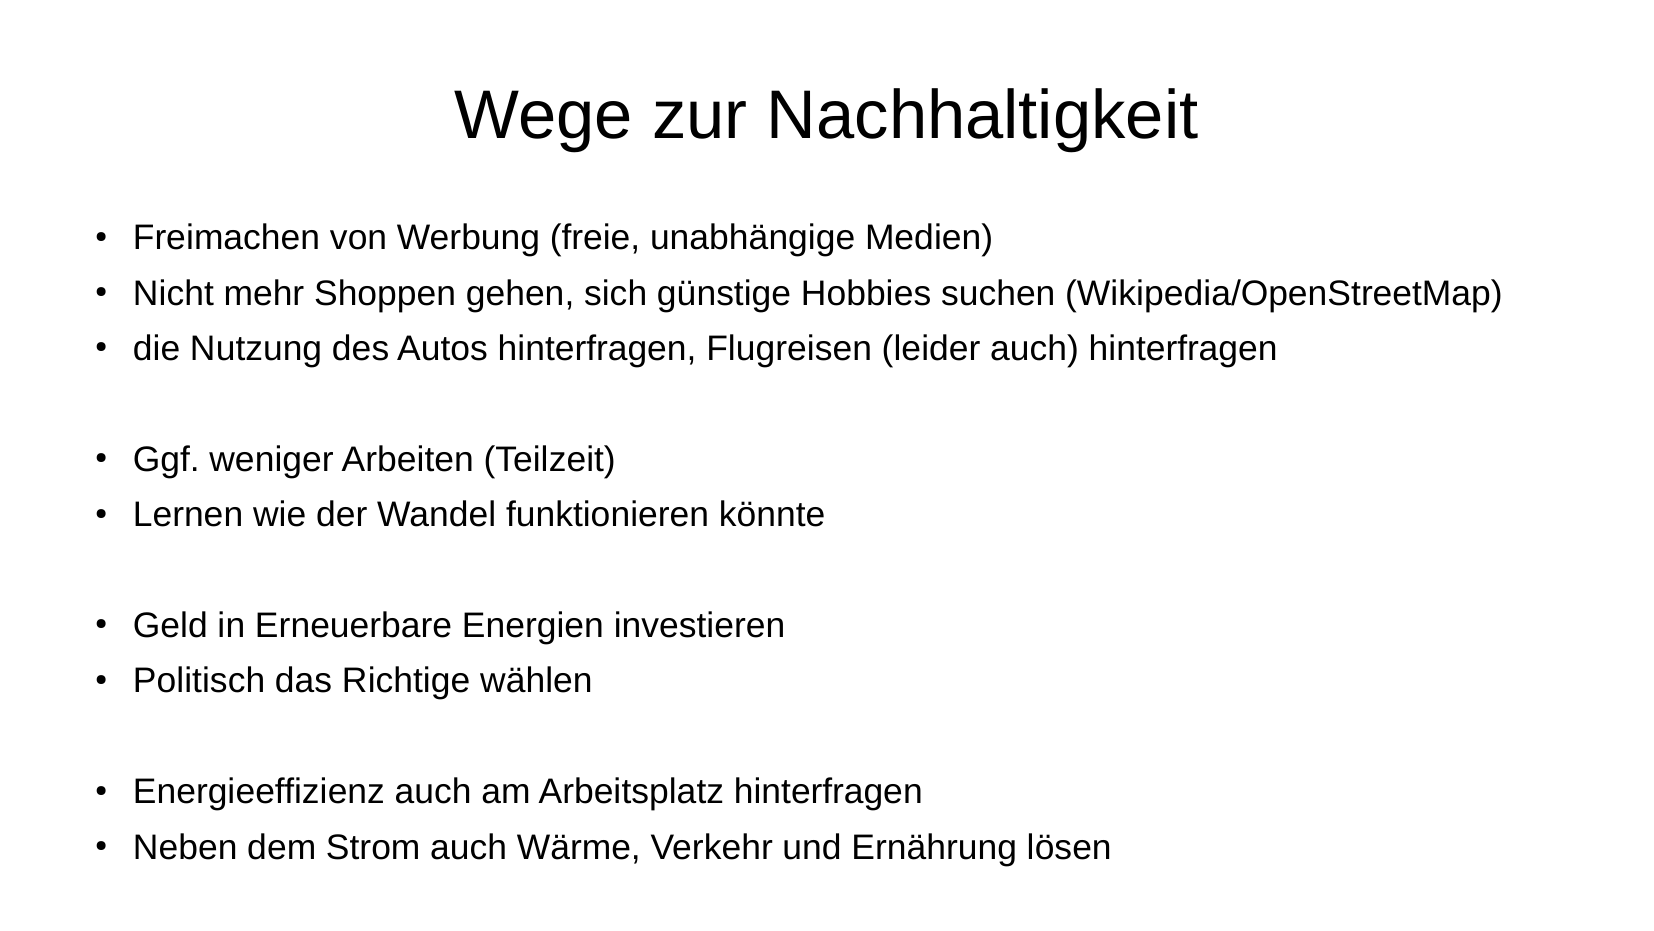

# Wege zur Nachhaltigkeit
Freimachen von Werbung (freie, unabhängige Medien)
Nicht mehr Shoppen gehen, sich günstige Hobbies suchen (Wikipedia/OpenStreetMap)
die Nutzung des Autos hinterfragen, Flugreisen (leider auch) hinterfragen
Ggf. weniger Arbeiten (Teilzeit)
Lernen wie der Wandel funktionieren könnte
Geld in Erneuerbare Energien investieren
Politisch das Richtige wählen
Energieeffizienz auch am Arbeitsplatz hinterfragen
Neben dem Strom auch Wärme, Verkehr und Ernährung lösen